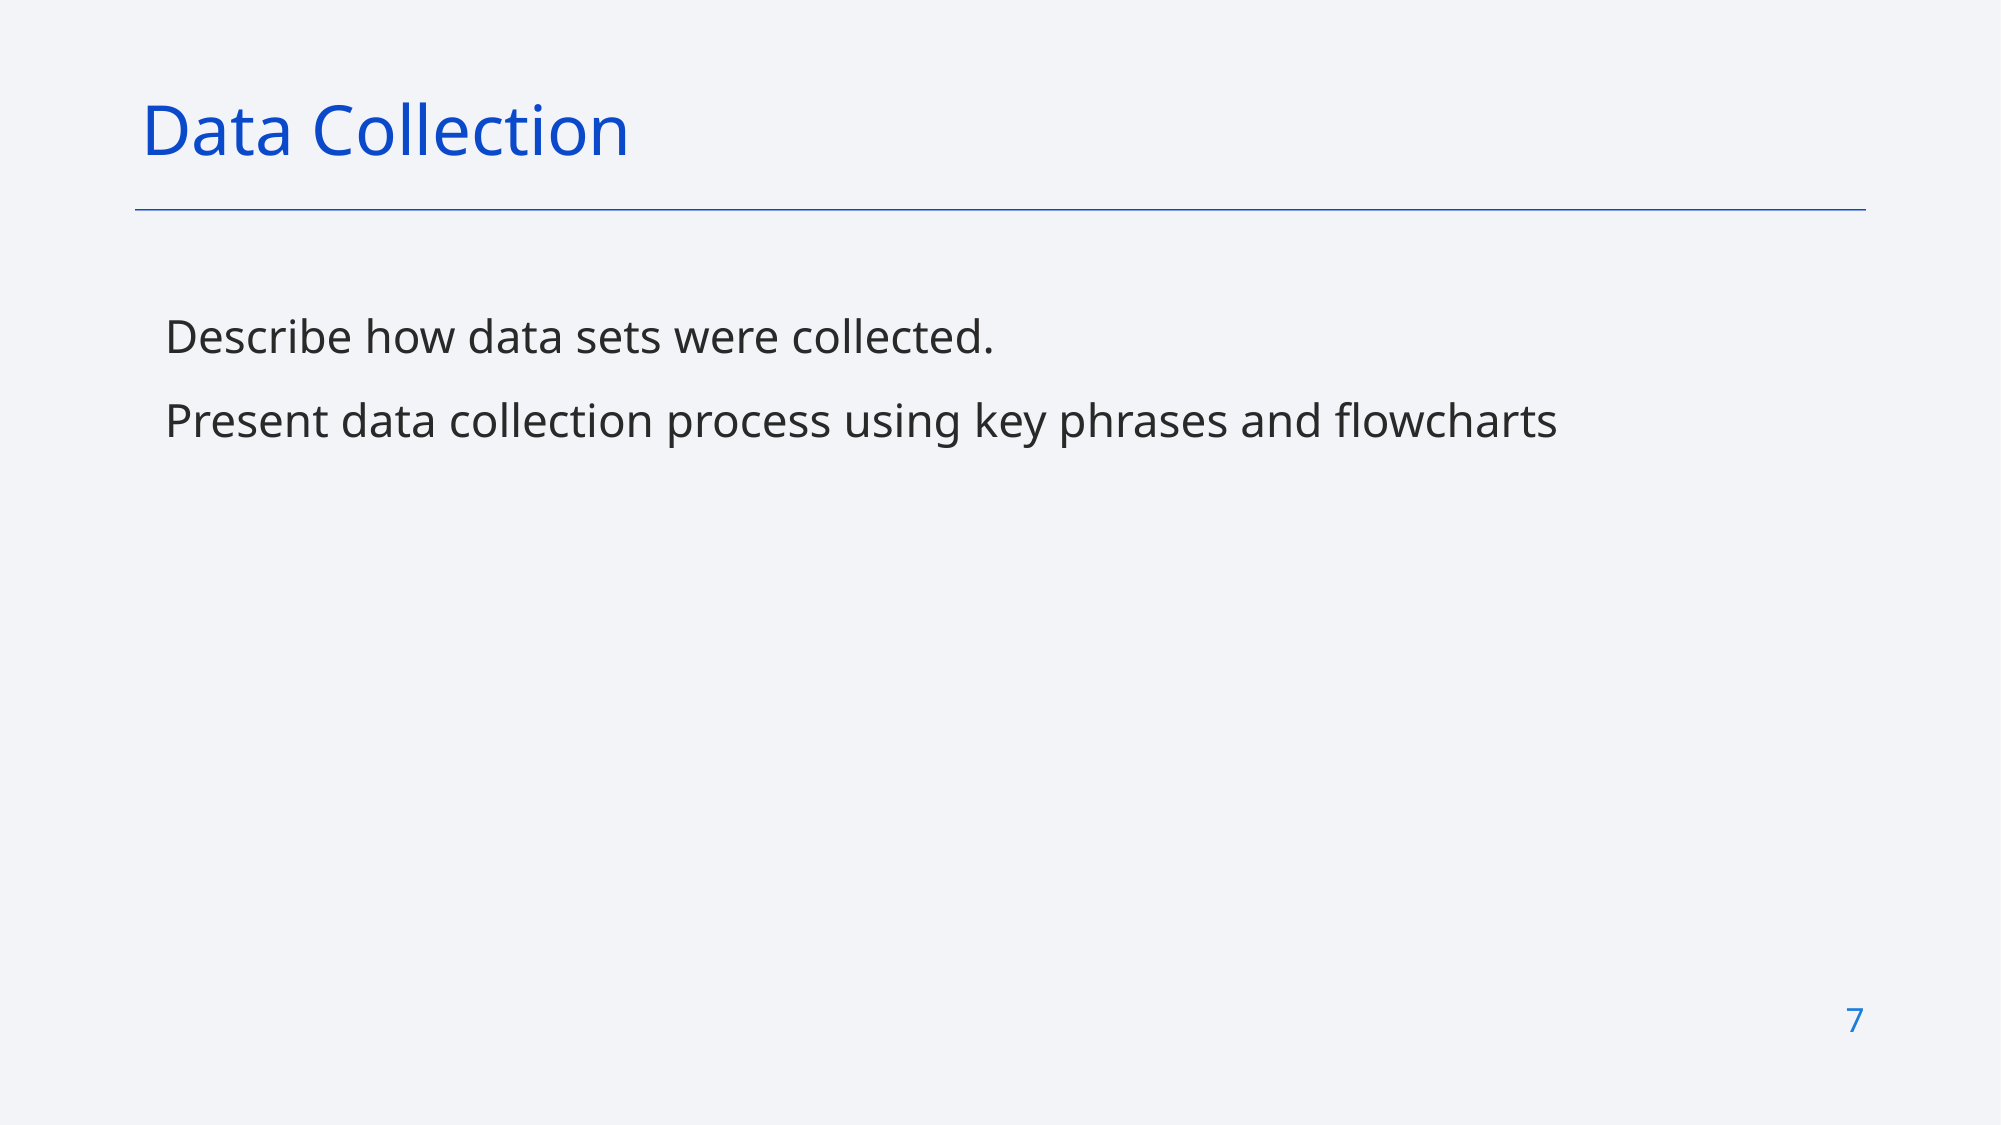

Data Collection
# Describe how data sets were collected.
Present data collection process using key phrases and flowcharts
7